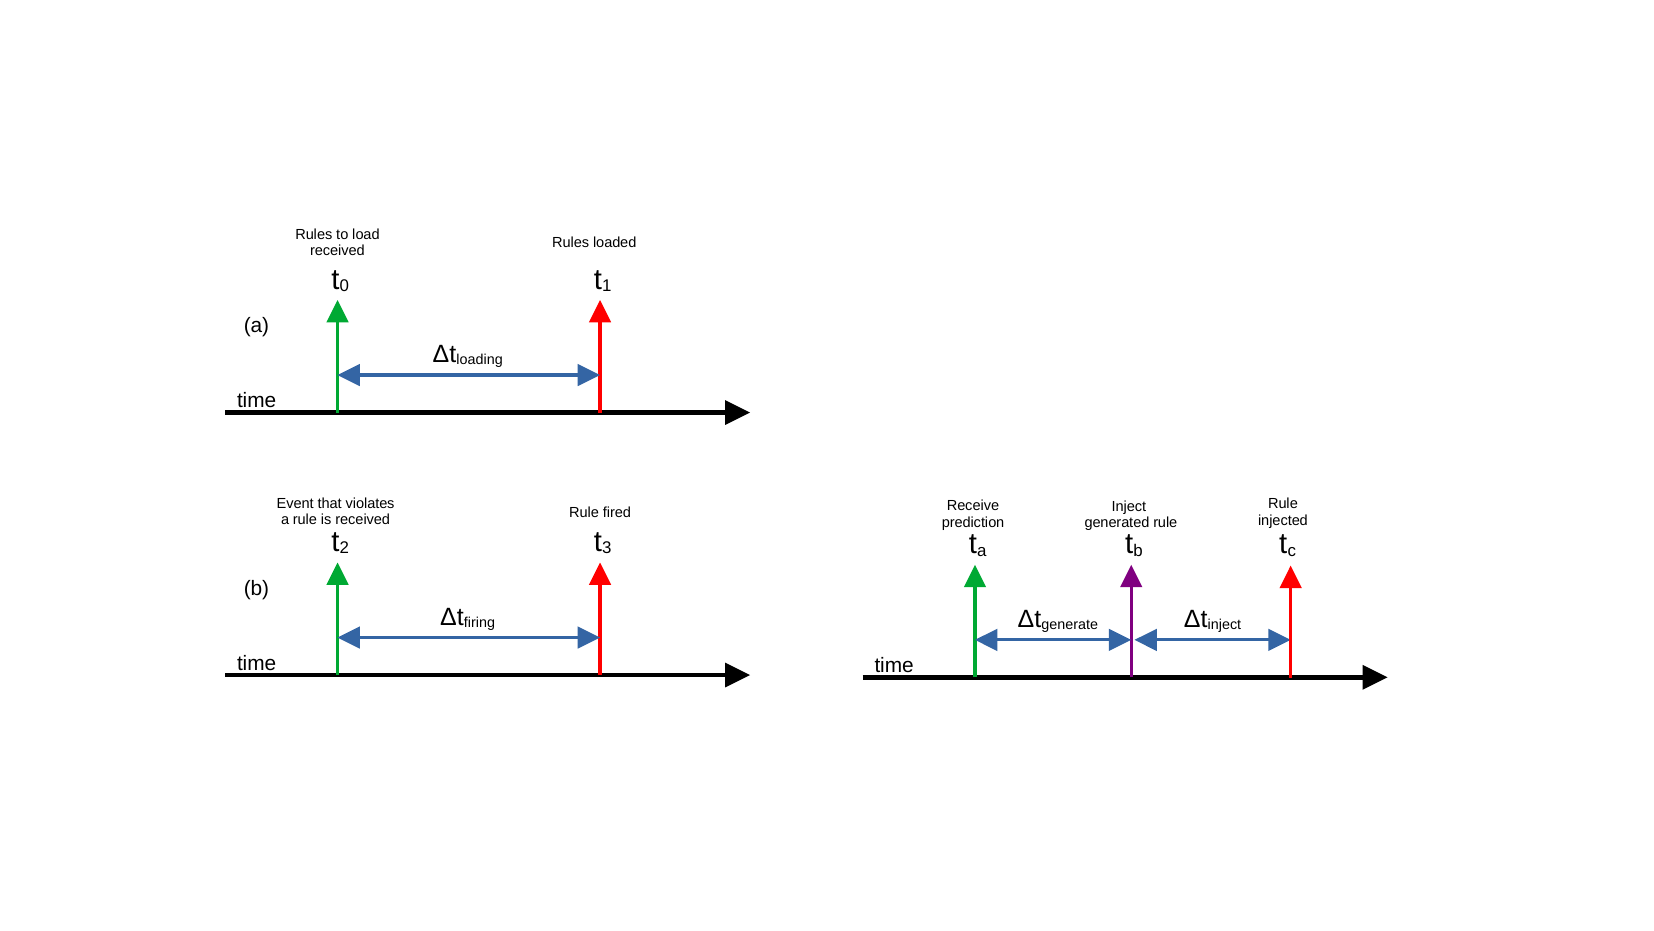

Rules to load received
Rules loaded
# t0
t1
(a)
Δtloading
time
Event that violates a rule is received
Receive prediction
Rule
injected
Inject
generated rule
Rule fired
t2
t3
ta
tb
tc
(b)
Δtfiring
Δtgenerate
Δtinject
time
time